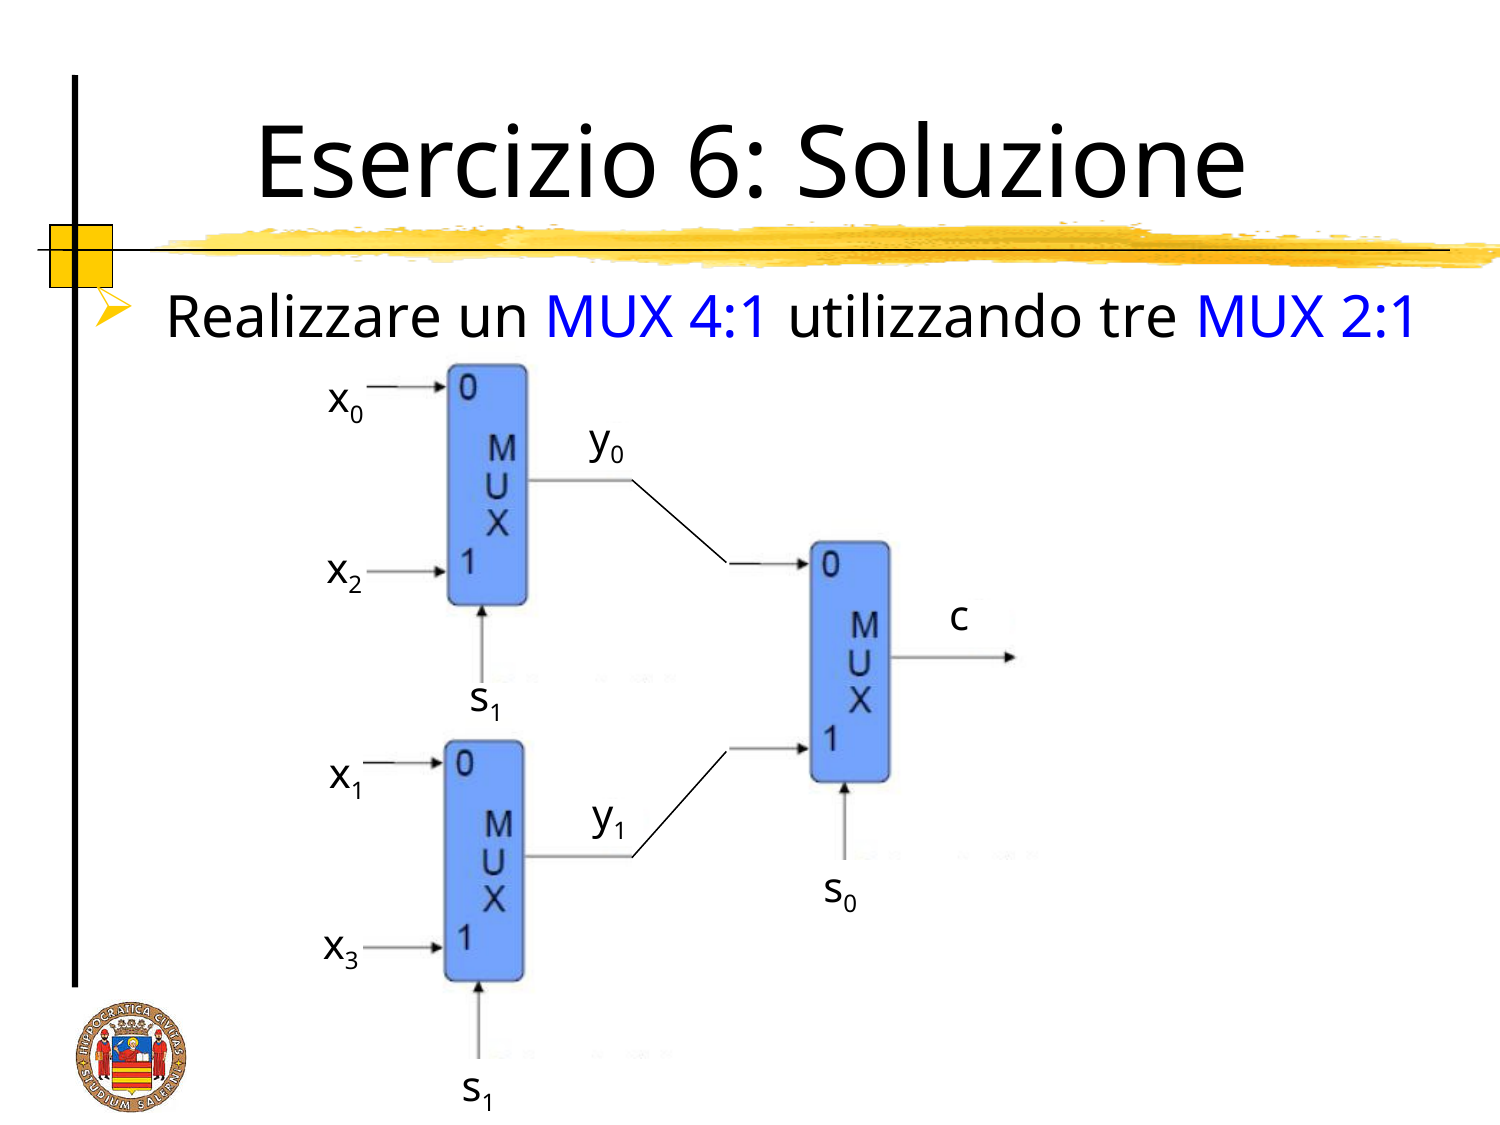

# Esercizio 6: Soluzione
Realizzare un MUX 4:1 utilizzando tre MUX 2:1
x0
y0
c
x2
c
c
s1
s
x1
y1
c
s0
x3
s1